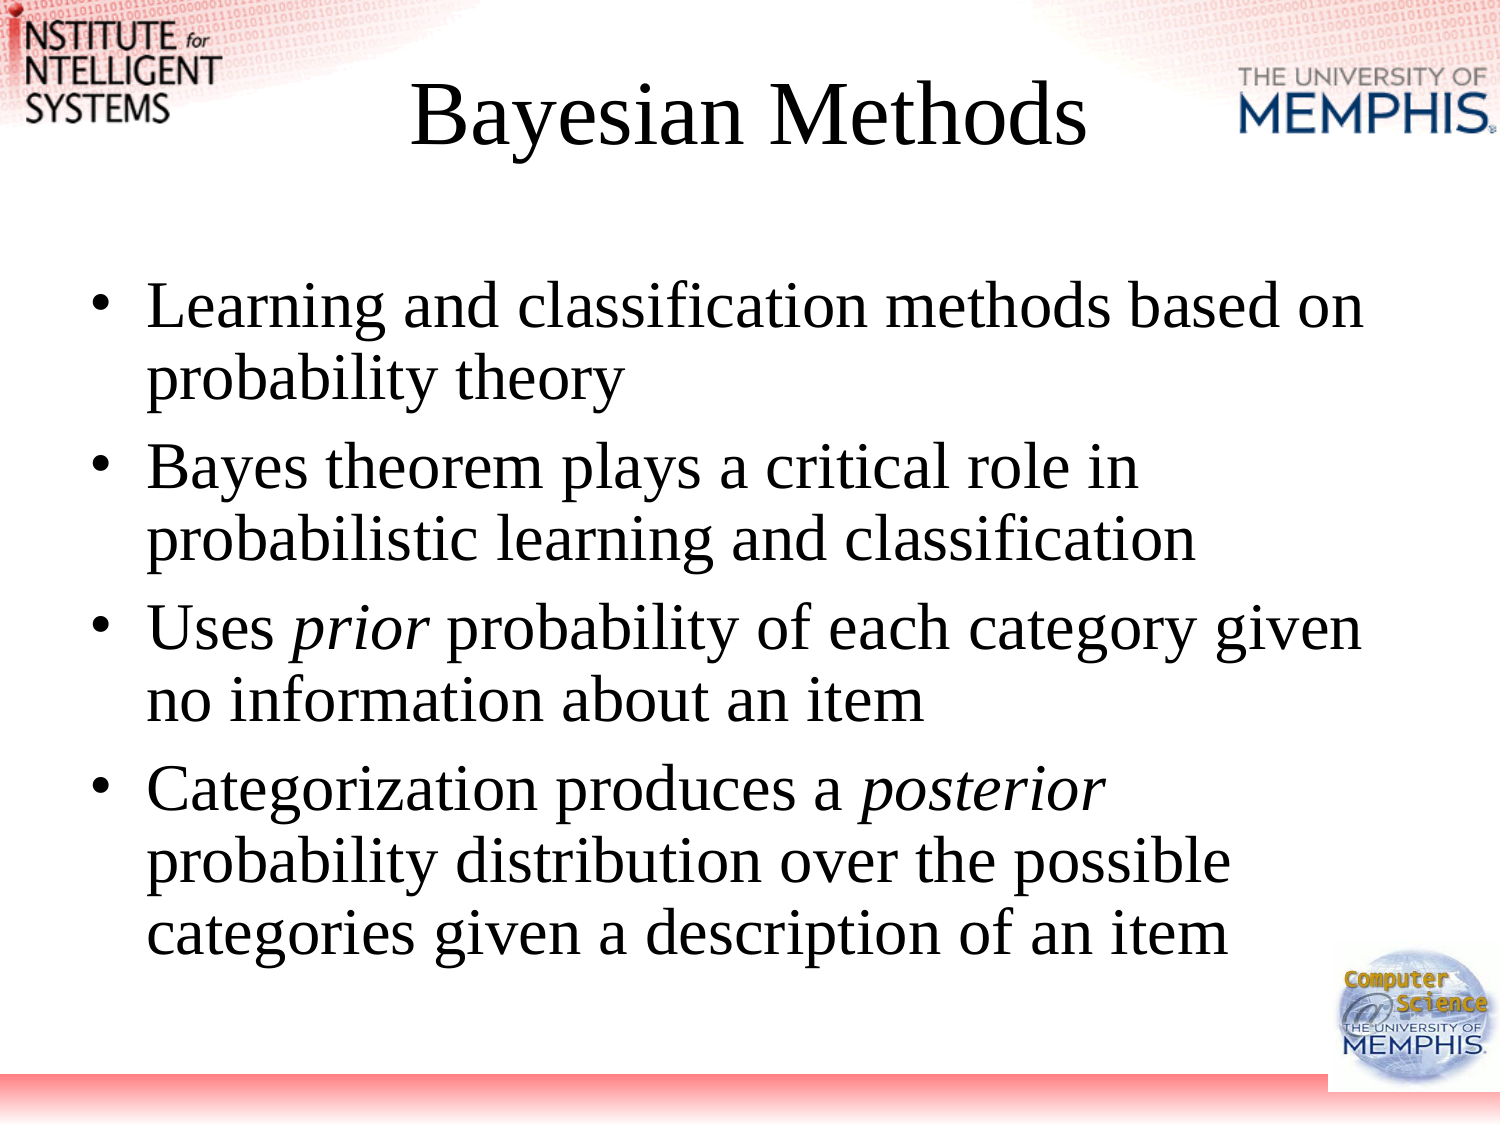

# Bayesian Methods
Learning and classification methods based on probability theory
Bayes theorem plays a critical role in probabilistic learning and classification
Uses prior probability of each category given no information about an item
Categorization produces a posterior probability distribution over the possible categories given a description of an item